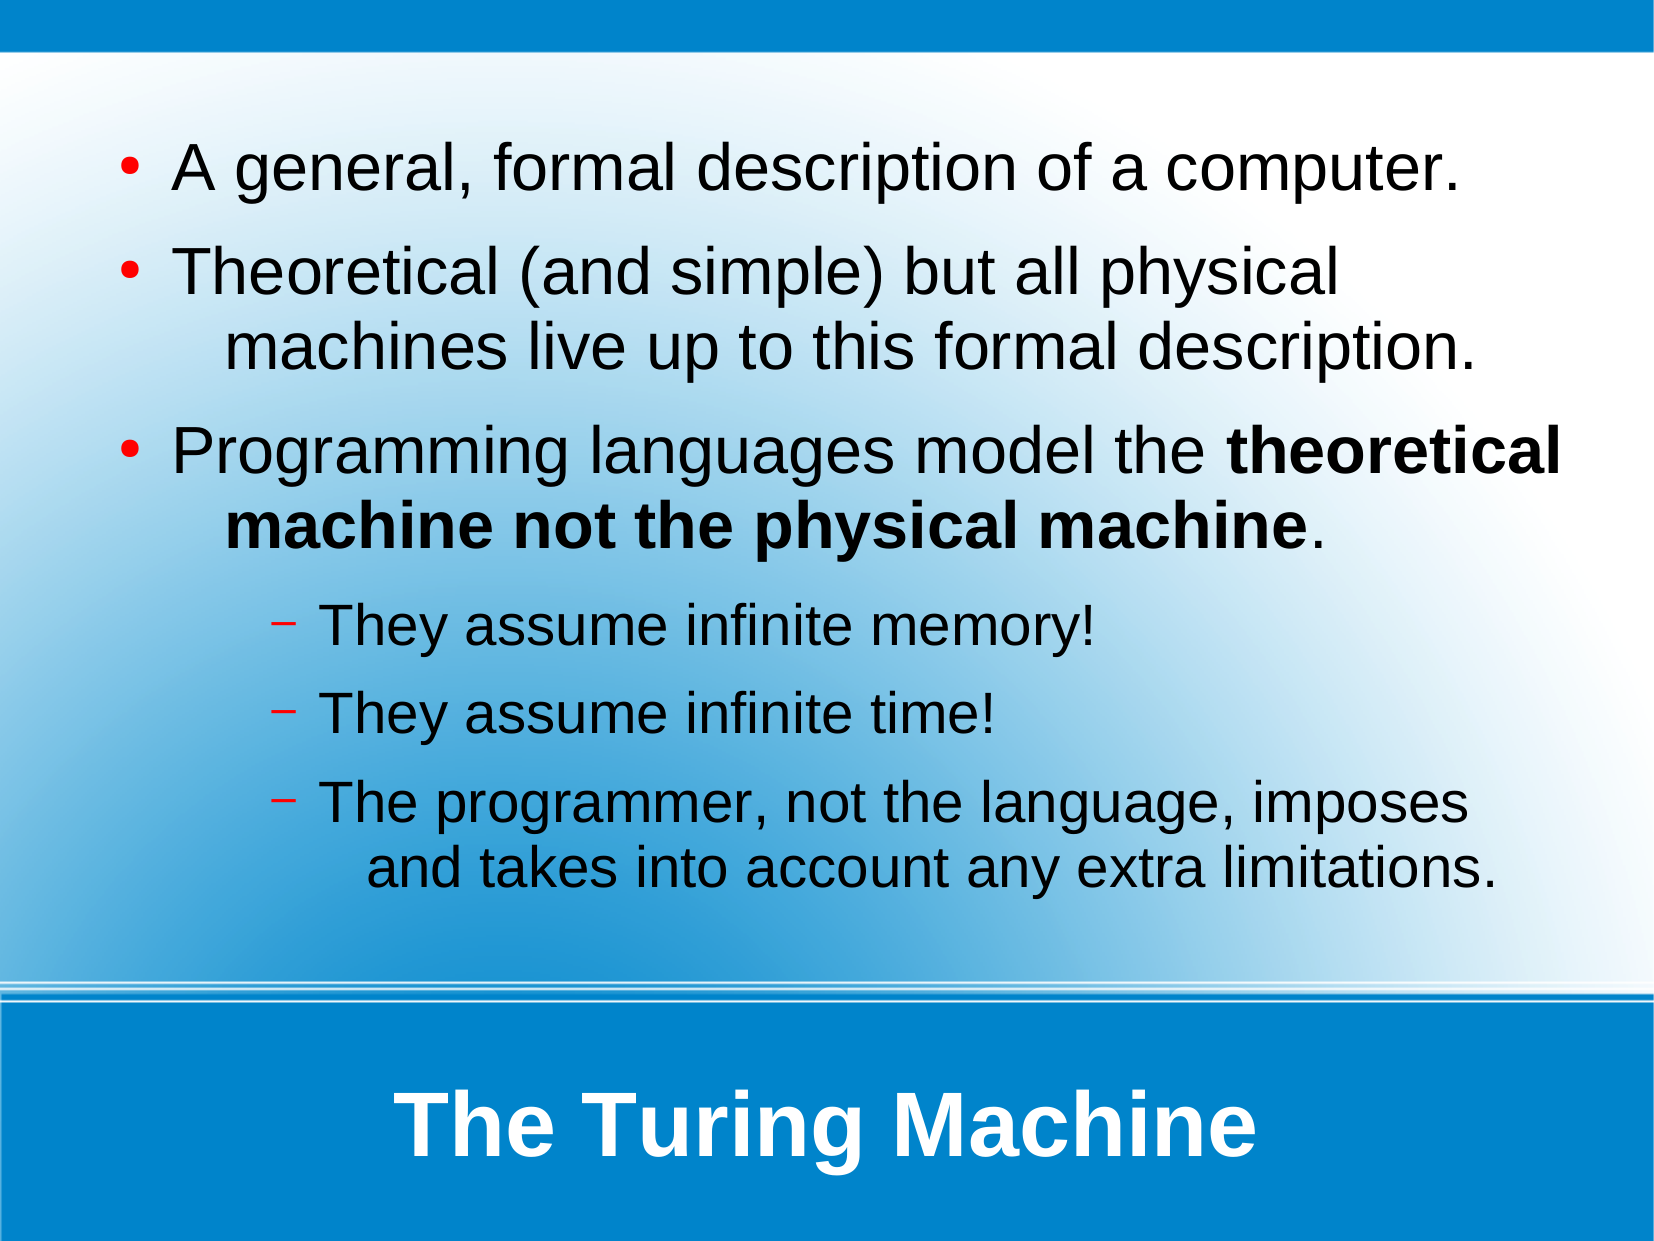

A general, formal description of a computer.
Theoretical (and simple) but all physical machines live up to this formal description.
Programming languages model the theoretical machine not the physical machine.
They assume infinite memory!
They assume infinite time!
The programmer, not the language, imposes and takes into account any extra limitations.
# The Turing Machine